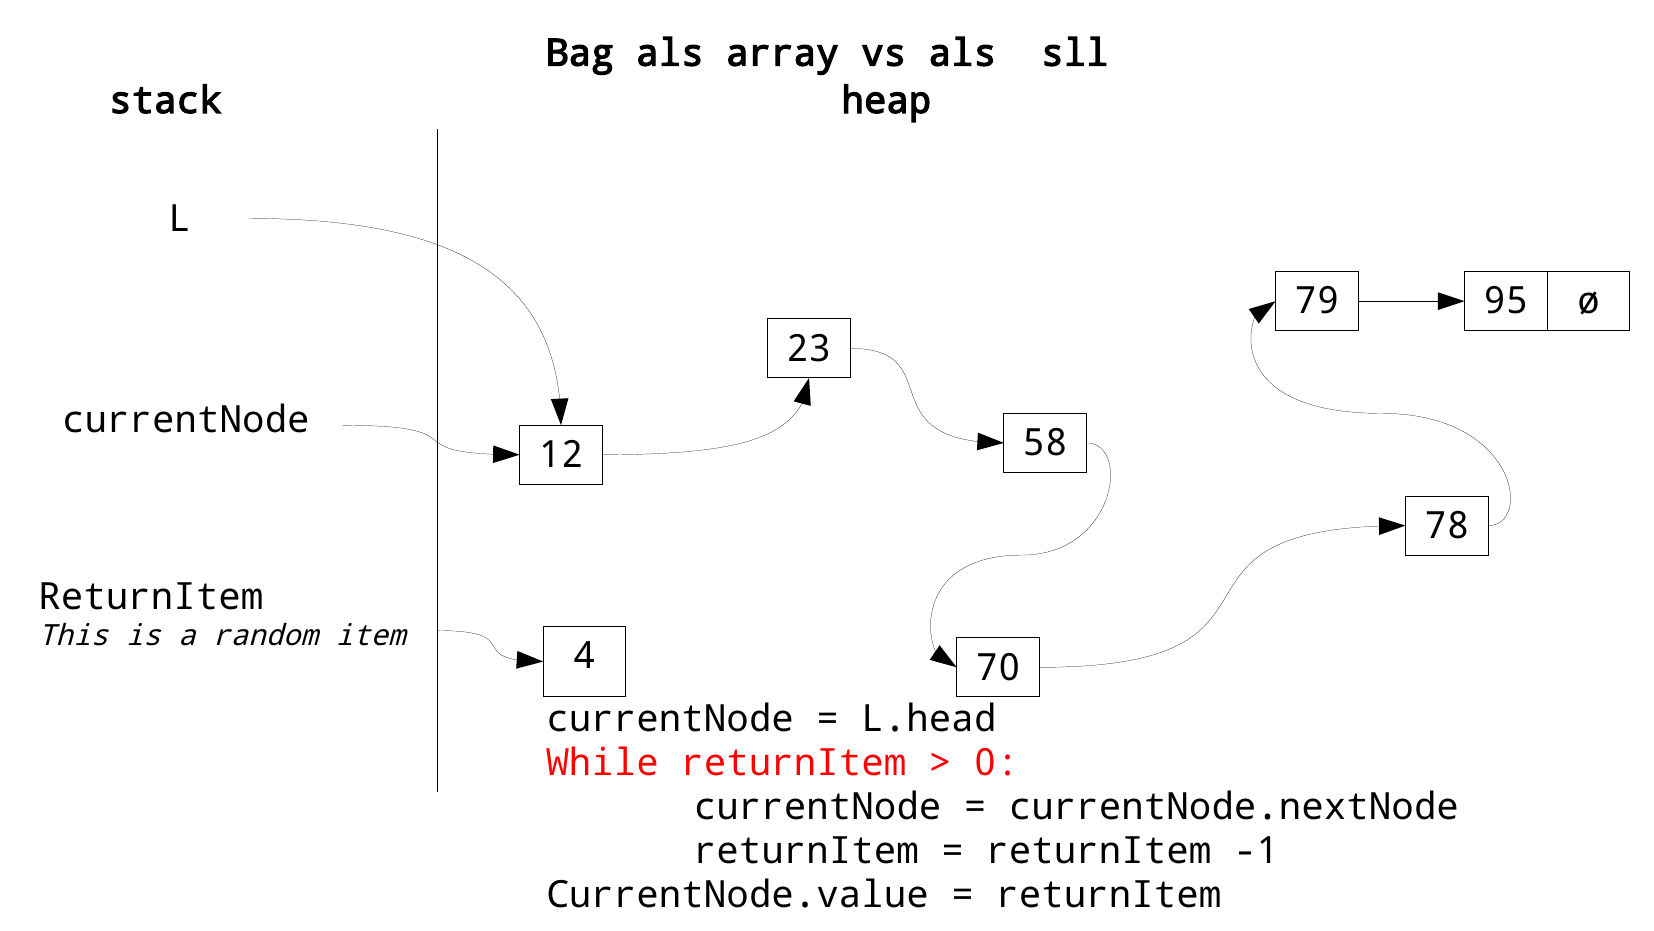

Bag als array vs als sll
stack
heap
L
79
95
ø
23
currentNode
58
12
78
ReturnItem
This is a random item
4
70
currentNode = L.head
While returnItem > 0:
		currentNode = currentNode.nextNode
		returnItem = returnItem -1
CurrentNode.value = returnItem